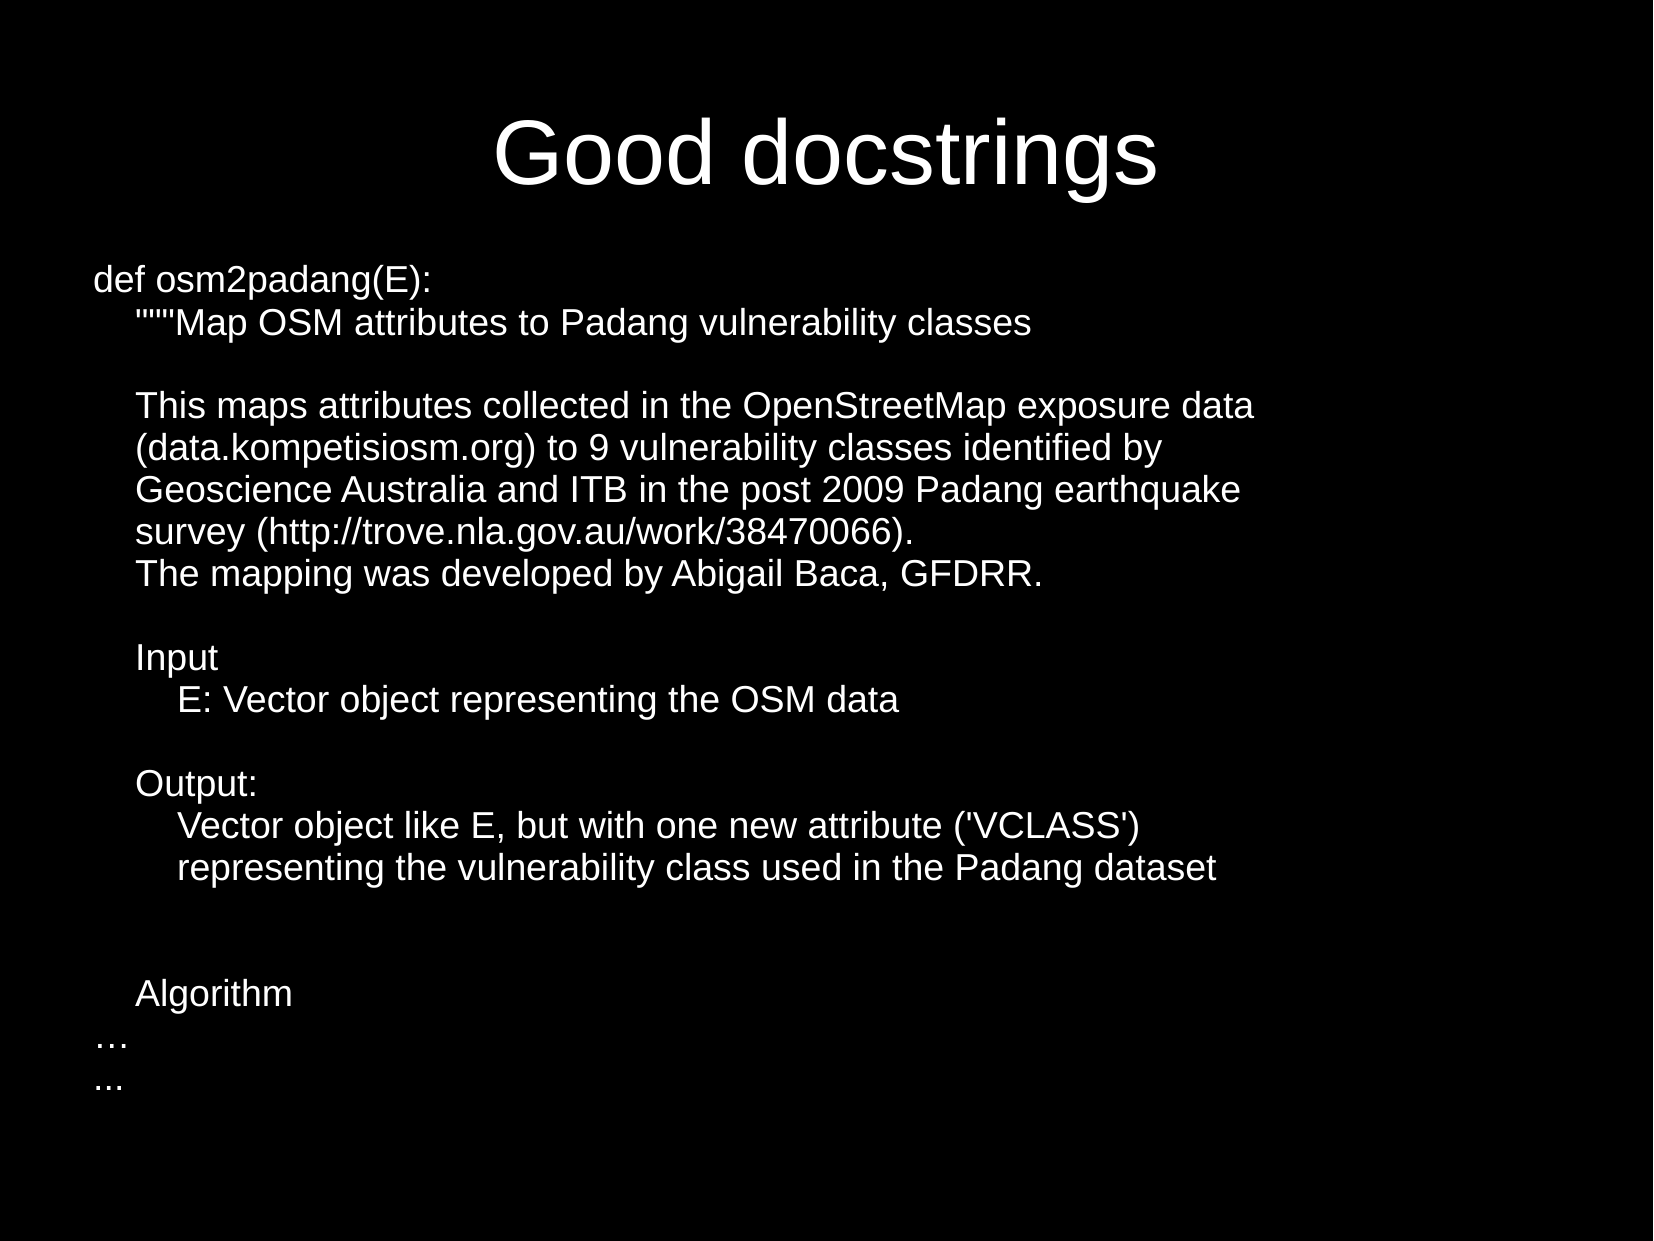

# Good docstrings
def osm2padang(E):
 """Map OSM attributes to Padang vulnerability classes
 This maps attributes collected in the OpenStreetMap exposure data
 (data.kompetisiosm.org) to 9 vulnerability classes identified by
 Geoscience Australia and ITB in the post 2009 Padang earthquake
 survey (http://trove.nla.gov.au/work/38470066).
 The mapping was developed by Abigail Baca, GFDRR.
 Input
 E: Vector object representing the OSM data
 Output:
 Vector object like E, but with one new attribute ('VCLASS')
 representing the vulnerability class used in the Padang dataset
 Algorithm
…
...